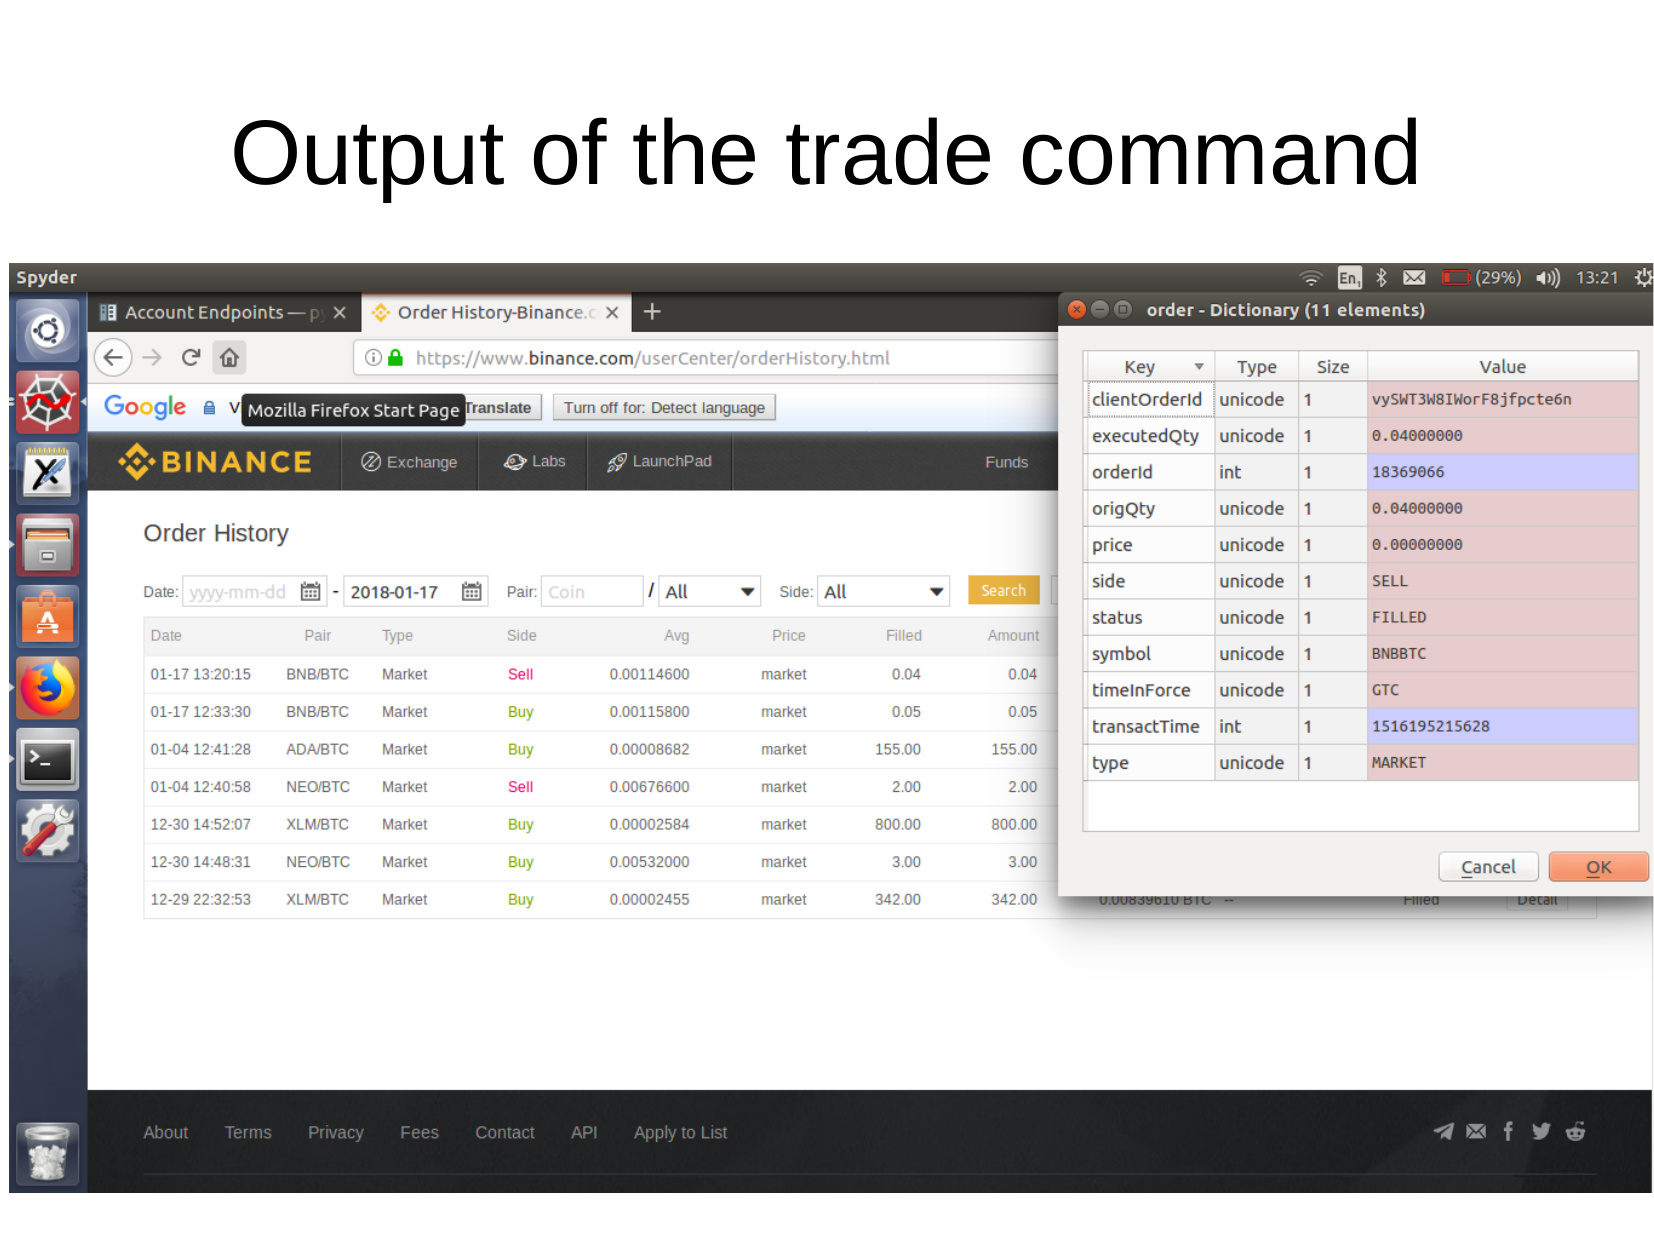

# Output of the trade command
This is the default output